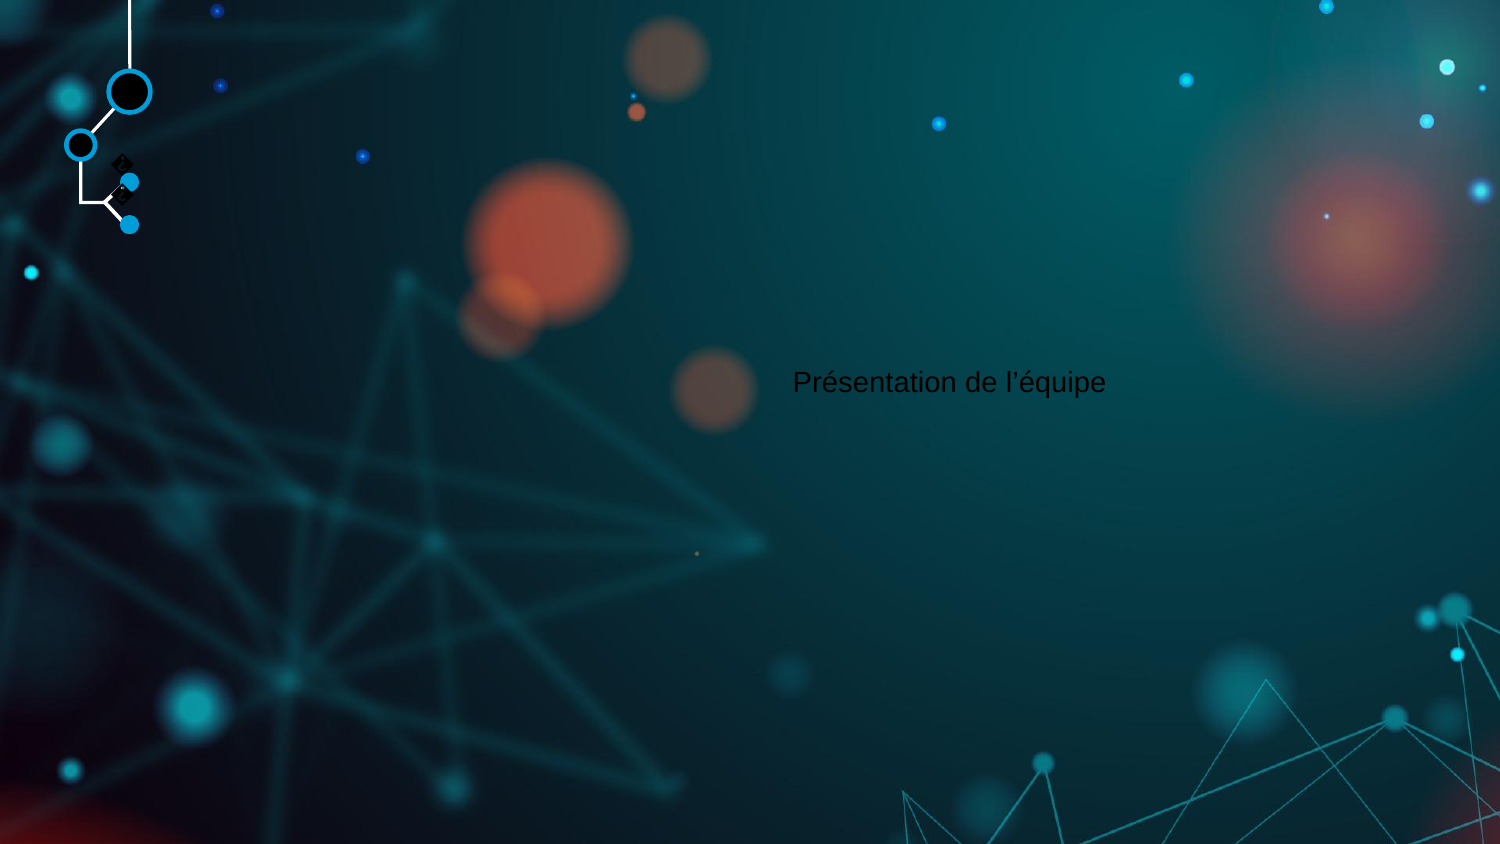

T
# Présentation de l’équipe
🠺
🠺